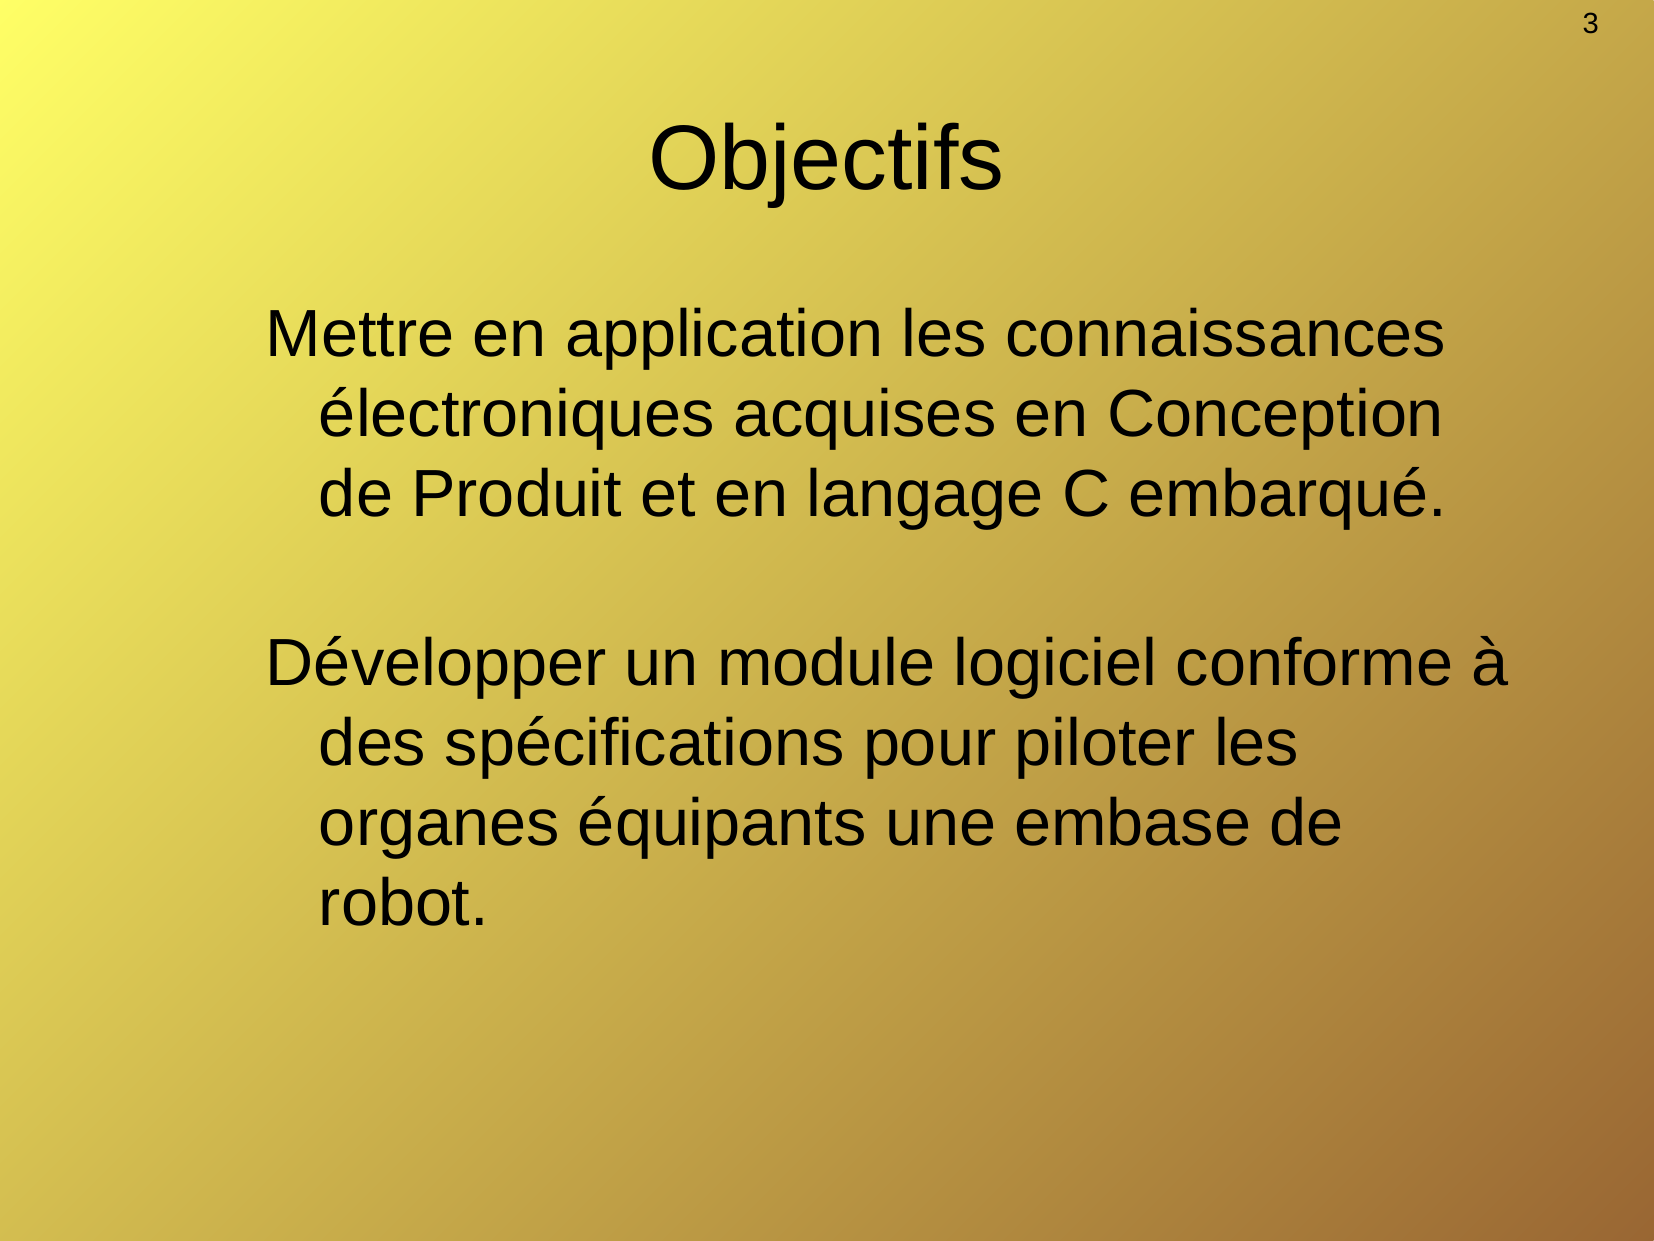

# Objectifs
Mettre en application les connaissances électroniques acquises en Conception de Produit et en langage C embarqué.
Développer un module logiciel conforme à des spécifications pour piloter les organes équipants une embase de robot.